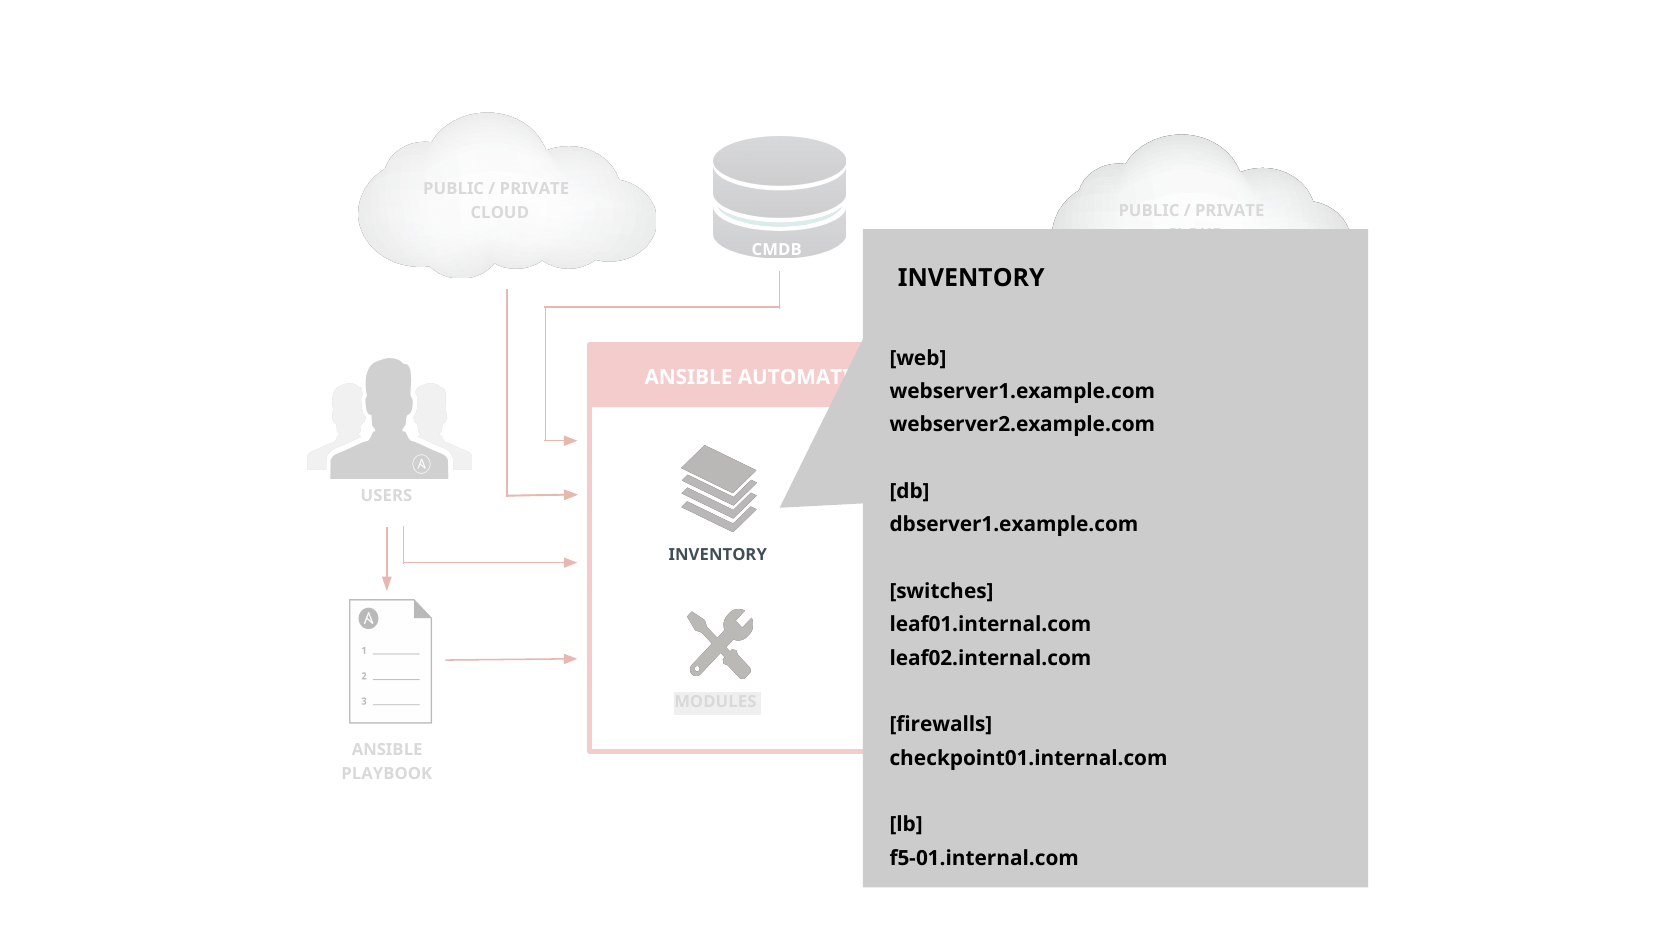

PUBLIC / PRIVATE
PUBLIC / PRIVATE
CLOUD
CLOUD
CMDB
 INVENTORY
 [web]
ANSIBLE AUTOMATION ENGINE
 webserver1.example.com
 webserver2.example.com
 [db]
USERS
 dbserver1.example.com
HOSTS
INVENTORY
CLI
 [switches]
 leaf01.internal.com
 leaf02.internal.com
MODULES
PLUGINS
NETWORK
 [firewalls]
DEVICES
ANSIBLE
 checkpoint01.internal.com
PLAYBOOK
 [lb]
 f5-01.internal.com